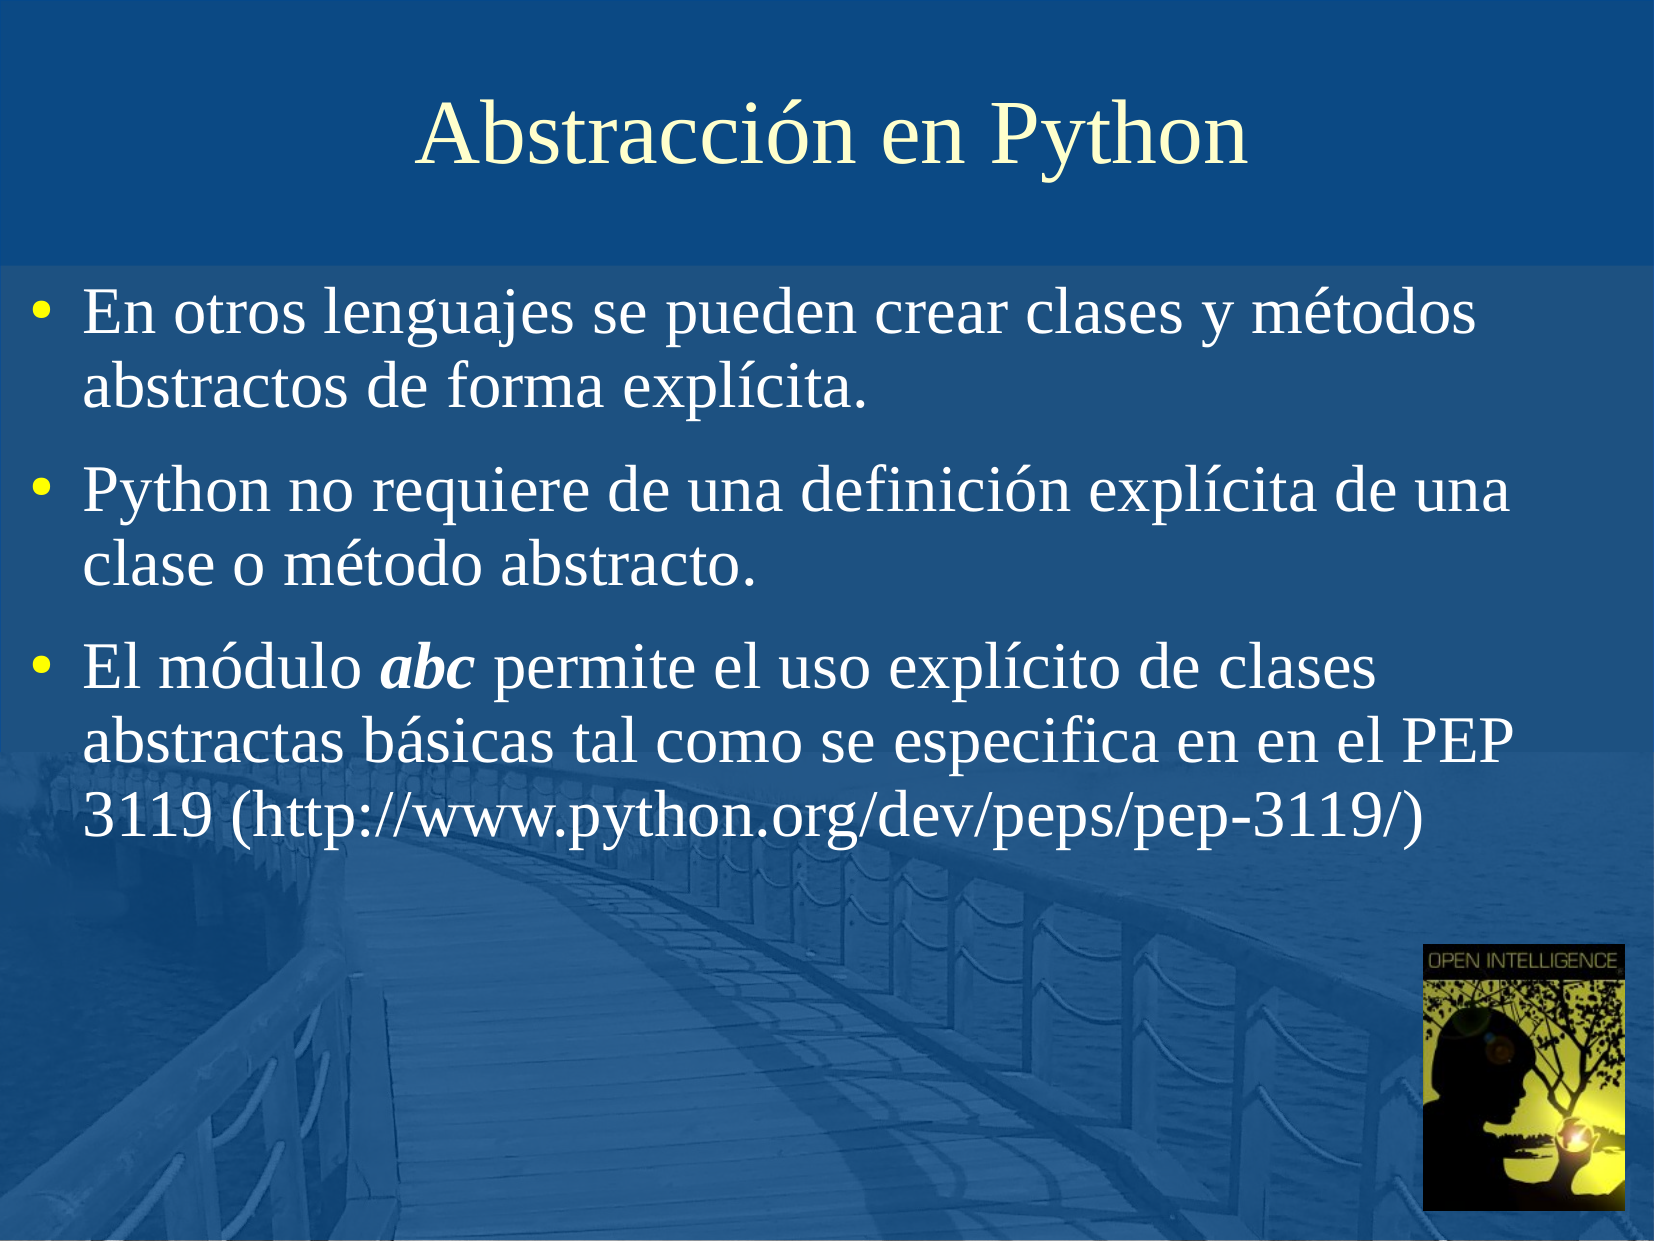

# Abstracción en Python
En otros lenguajes se pueden crear clases y métodos abstractos de forma explícita.
Python no requiere de una definición explícita de una clase o método abstracto.
El módulo abc permite el uso explícito de clases abstractas básicas tal como se especifica en en el PEP 3119 (http://www.python.org/dev/peps/pep-3119/)